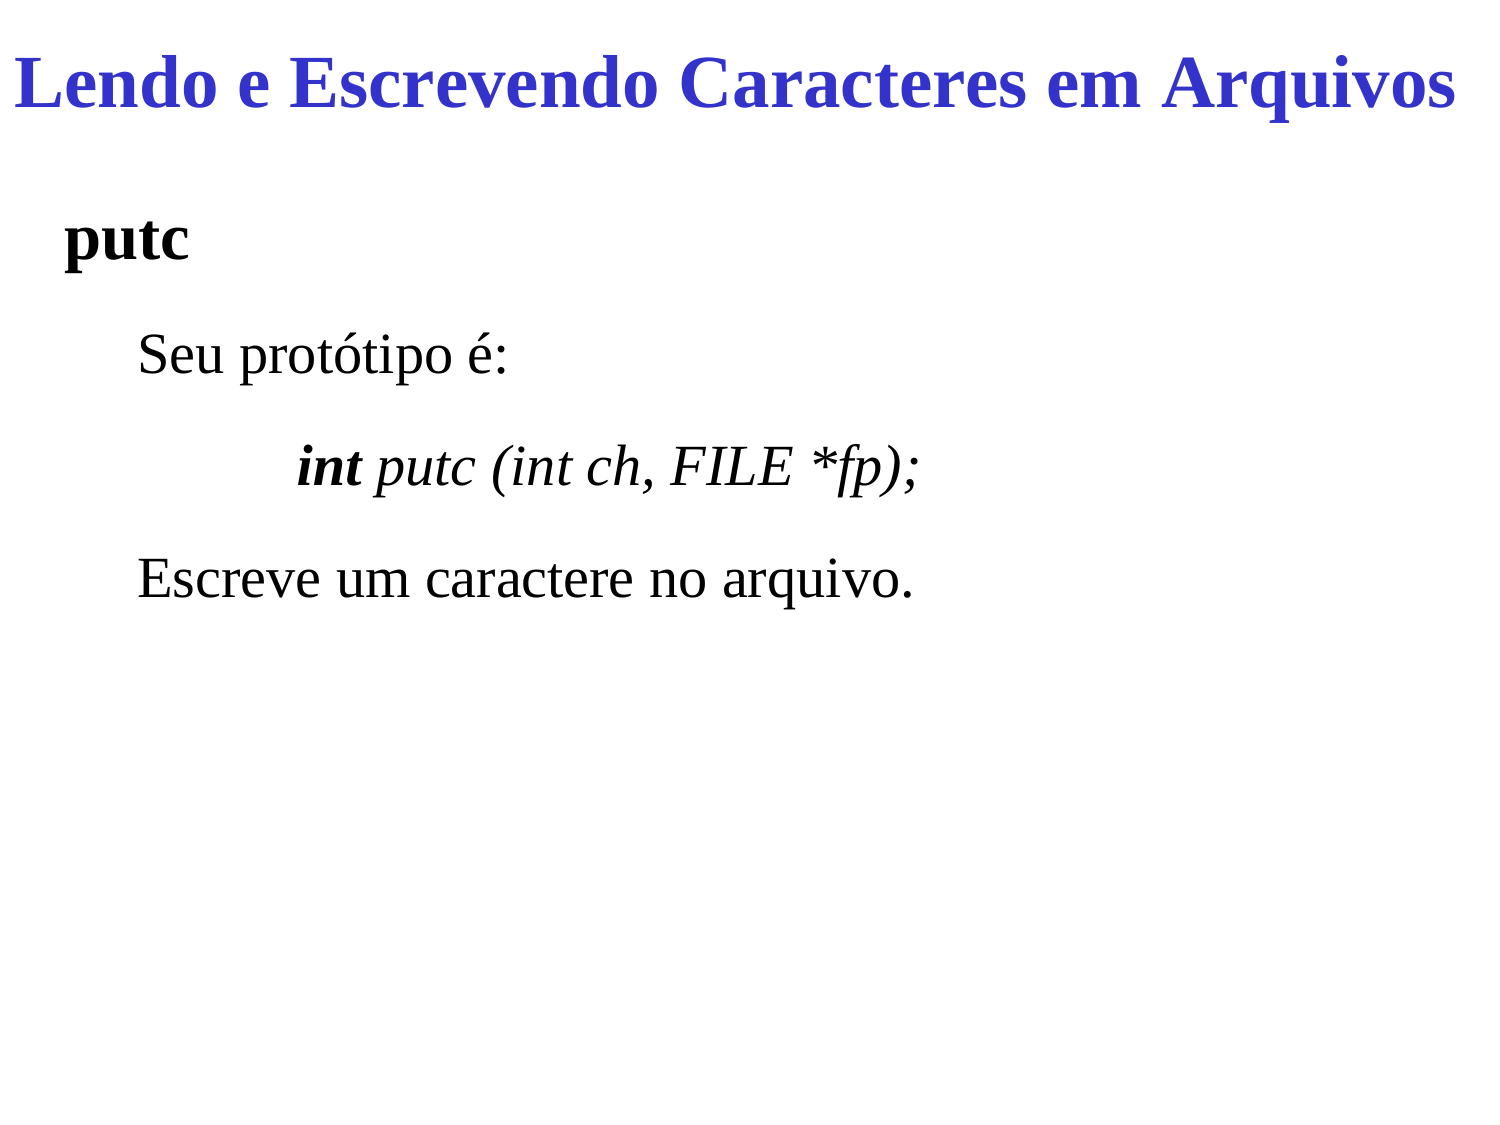

Lendo e Escrevendo Caracteres em Arquivos
putc
 Seu protótipo é:
 int putc (int ch, FILE *fp);
 Escreve um caractere no arquivo.